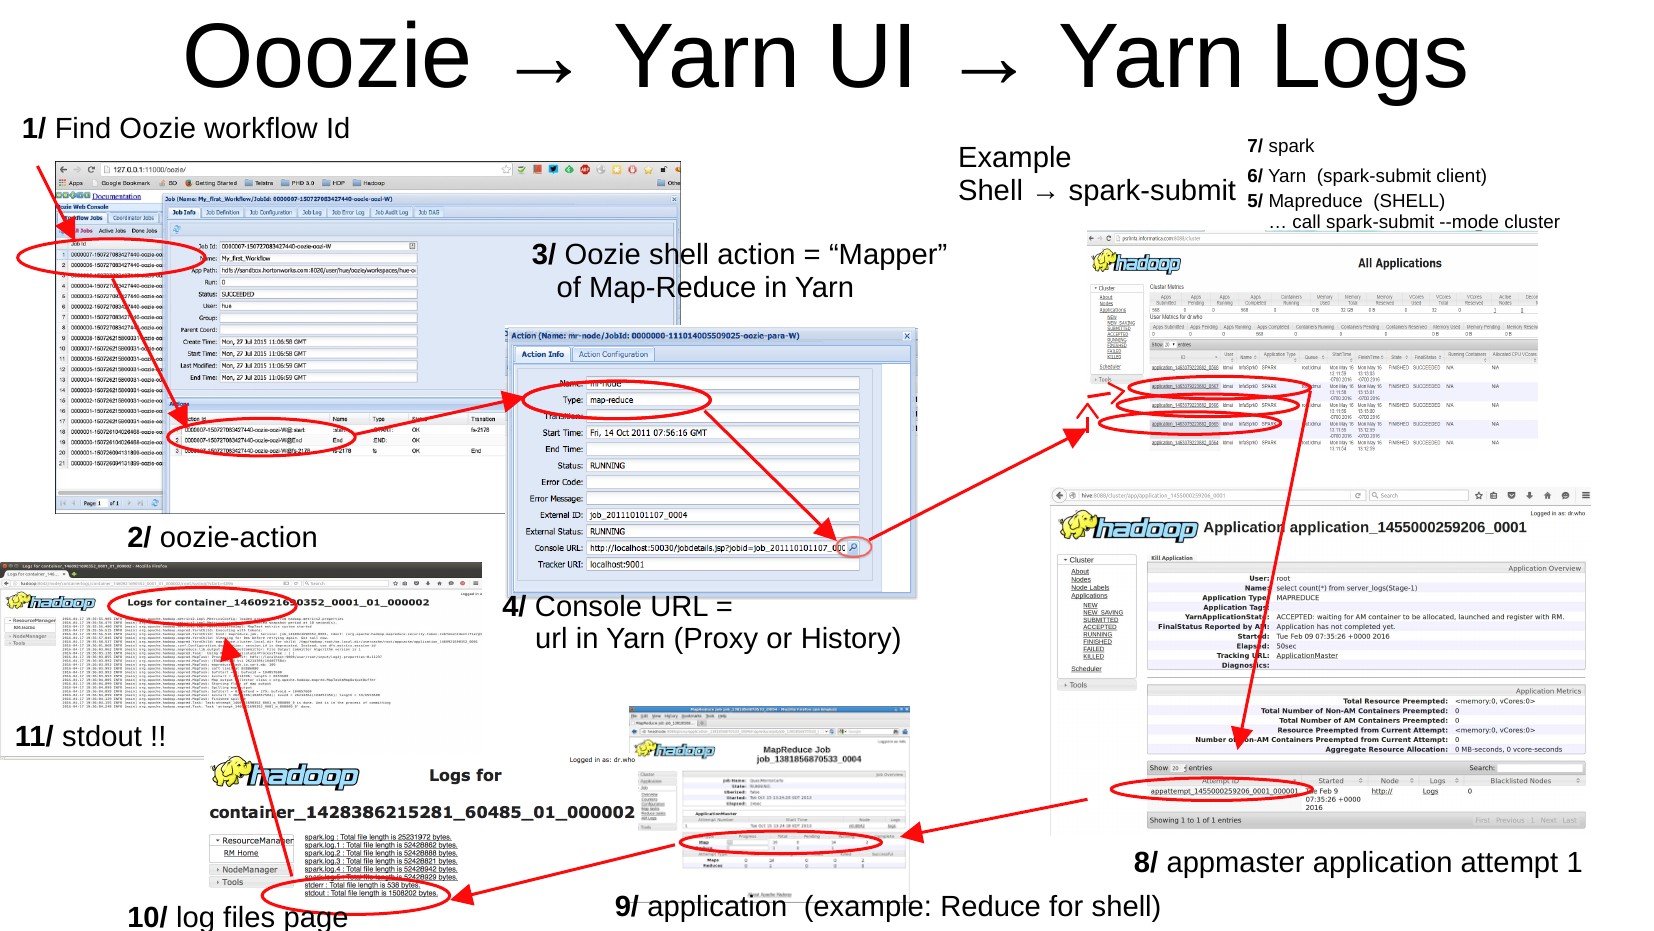

# Ooozie → Yarn UI → Yarn Logs
1/ Find Oozie workflow Id
7/ spark
Example
Shell → spark-submit
6/ Yarn (spark-submit client)
5/ Mapreduce (SHELL)
 … call spark-submit --mode cluster
3/ Oozie shell action = “Mapper”
 of Map-Reduce in Yarn
2/ oozie-action
4/ Console URL =
 url in Yarn (Proxy or History)
11/ stdout !!
8/ appmaster application attempt 1
9/ application (example: Reduce for shell)
10/ log files page